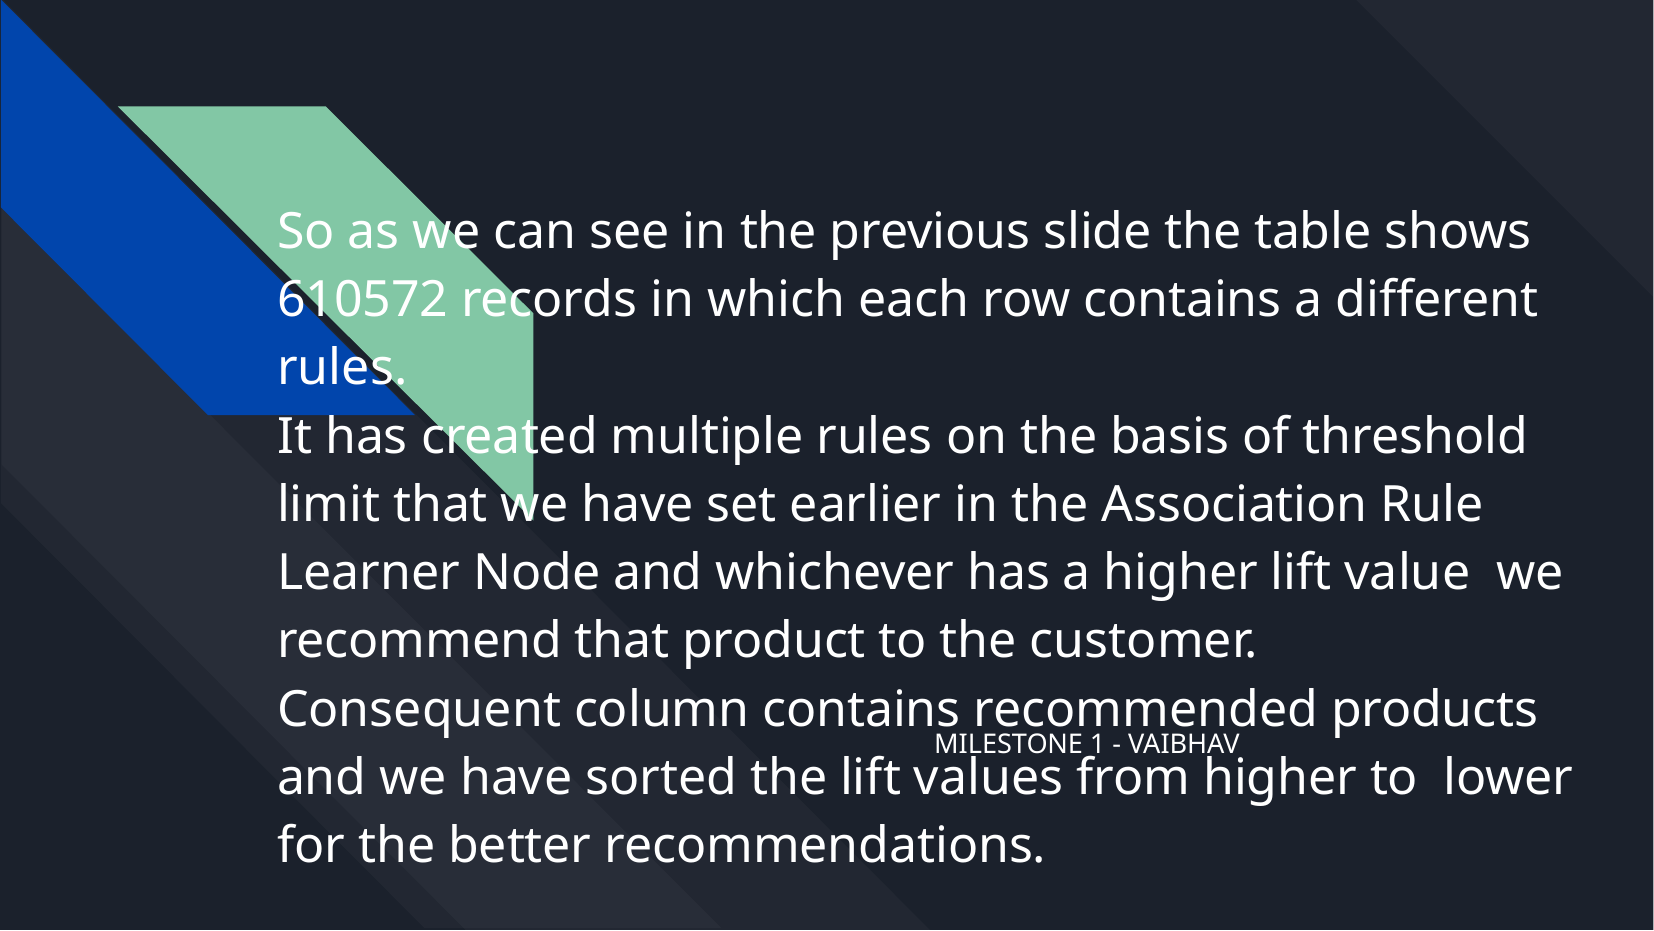

So as we can see in the previous slide the table shows 610572 records in which each row contains a different rules.
It has created multiple rules on the basis of threshold limit that we have set earlier in the Association Rule Learner Node and whichever has a higher lift value we recommend that product to the customer.
Consequent column contains recommended products and we have sorted the lift values from higher to lower for the better recommendations.
MILESTONE 1 - VAIBHAV